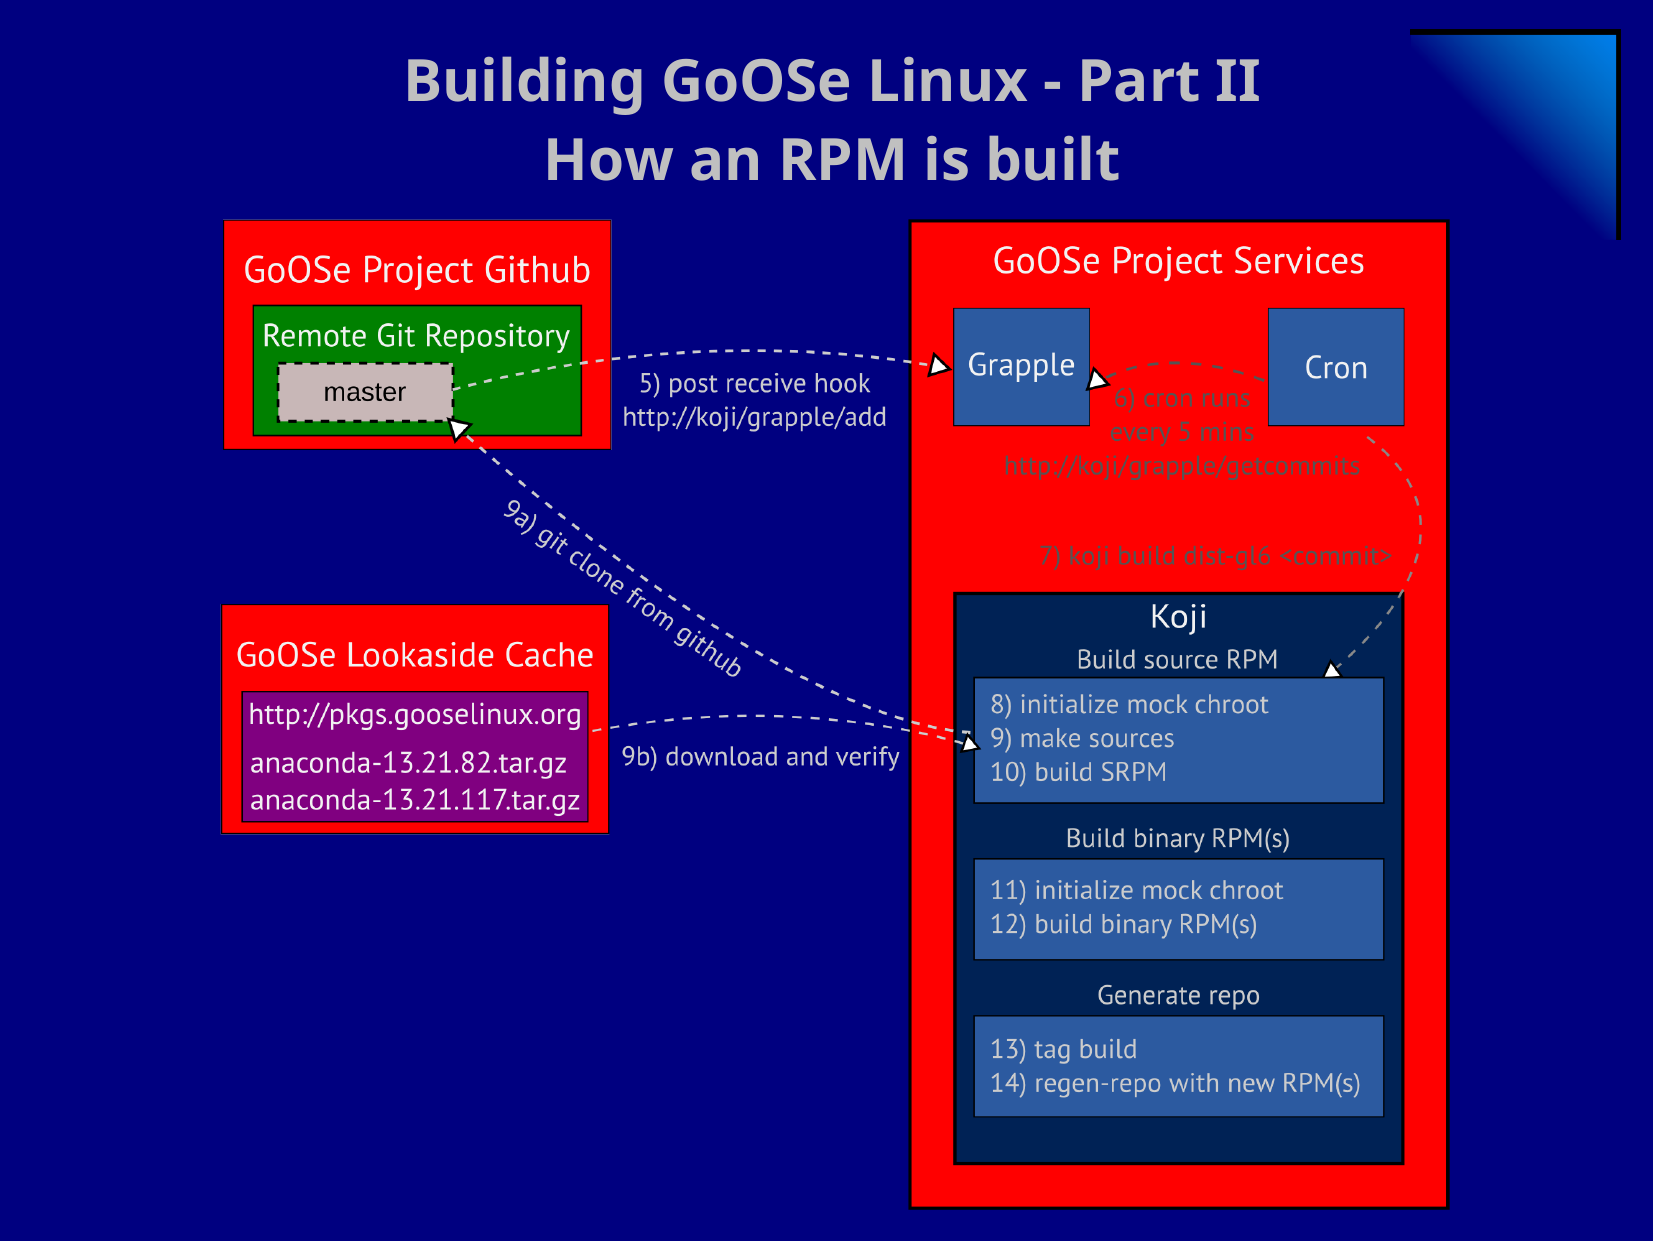

Building GoOSe Linux - Part II
How an RPM is built